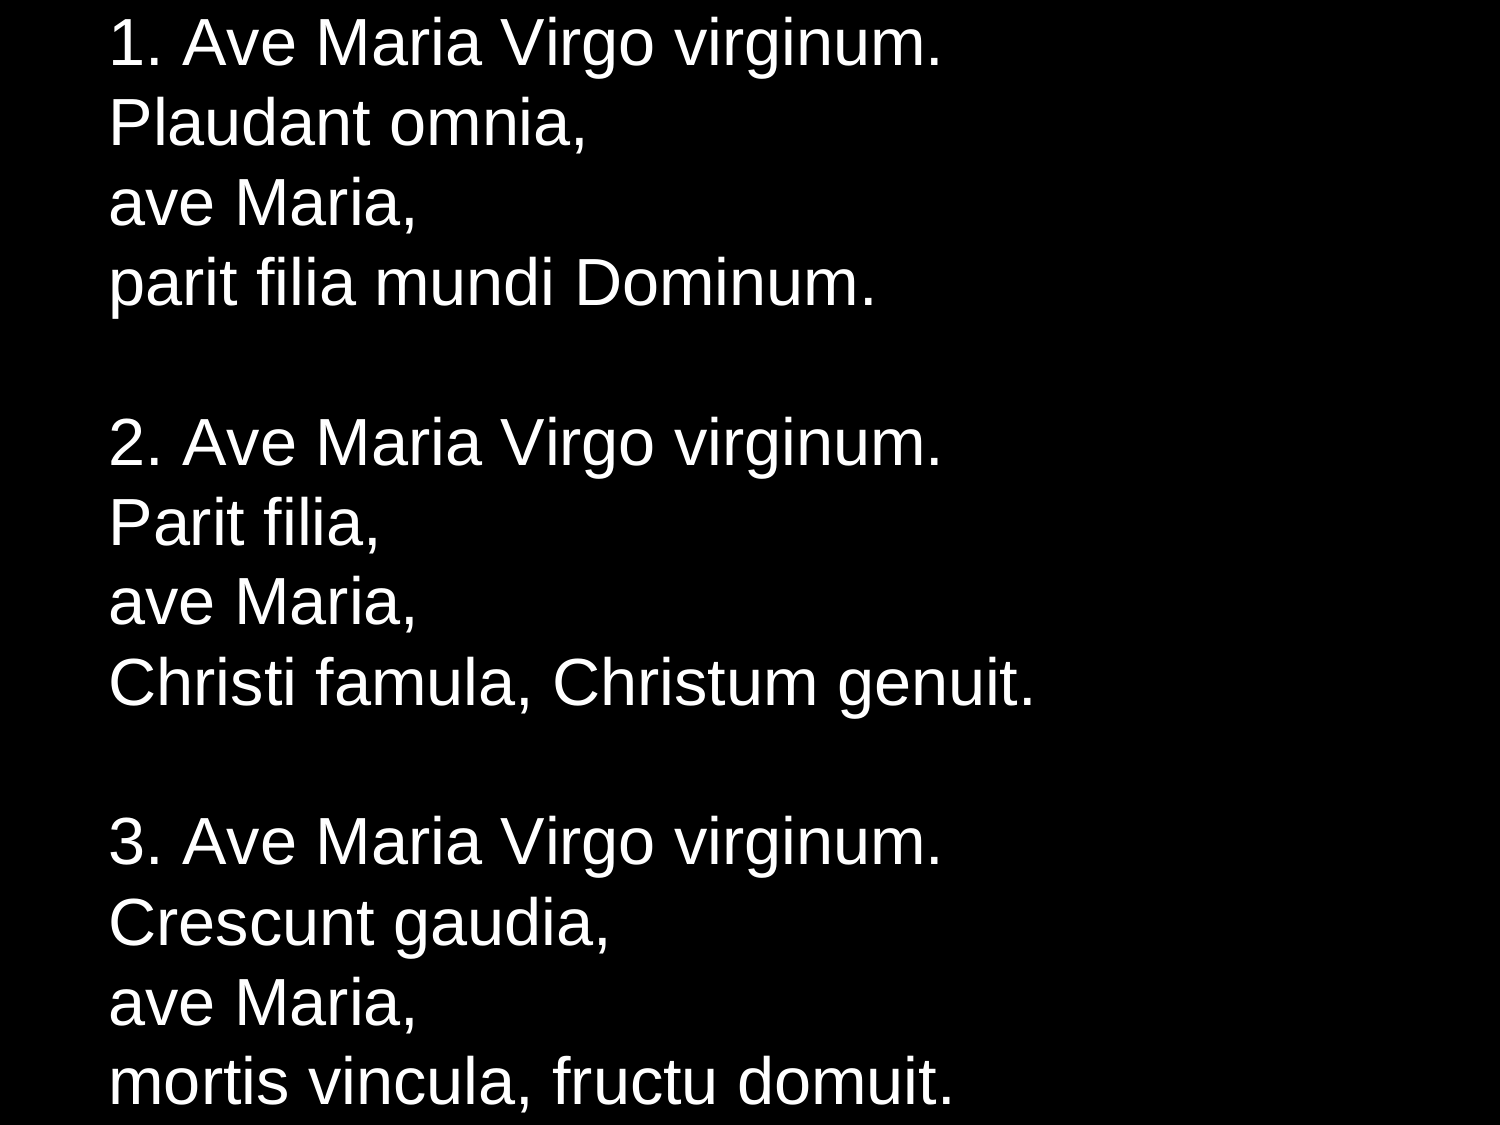

1. Ave Maria Virgo virginum.
Plaudant omnia,
ave Maria,
parit filia mundi Dominum.
2. Ave Maria Virgo virginum.
Parit filia,
ave Maria,
Christi famula, Christum genuit.
3. Ave Maria Virgo virginum.
Crescunt gaudia,
ave Maria,
mortis vincula, fructu domuit.